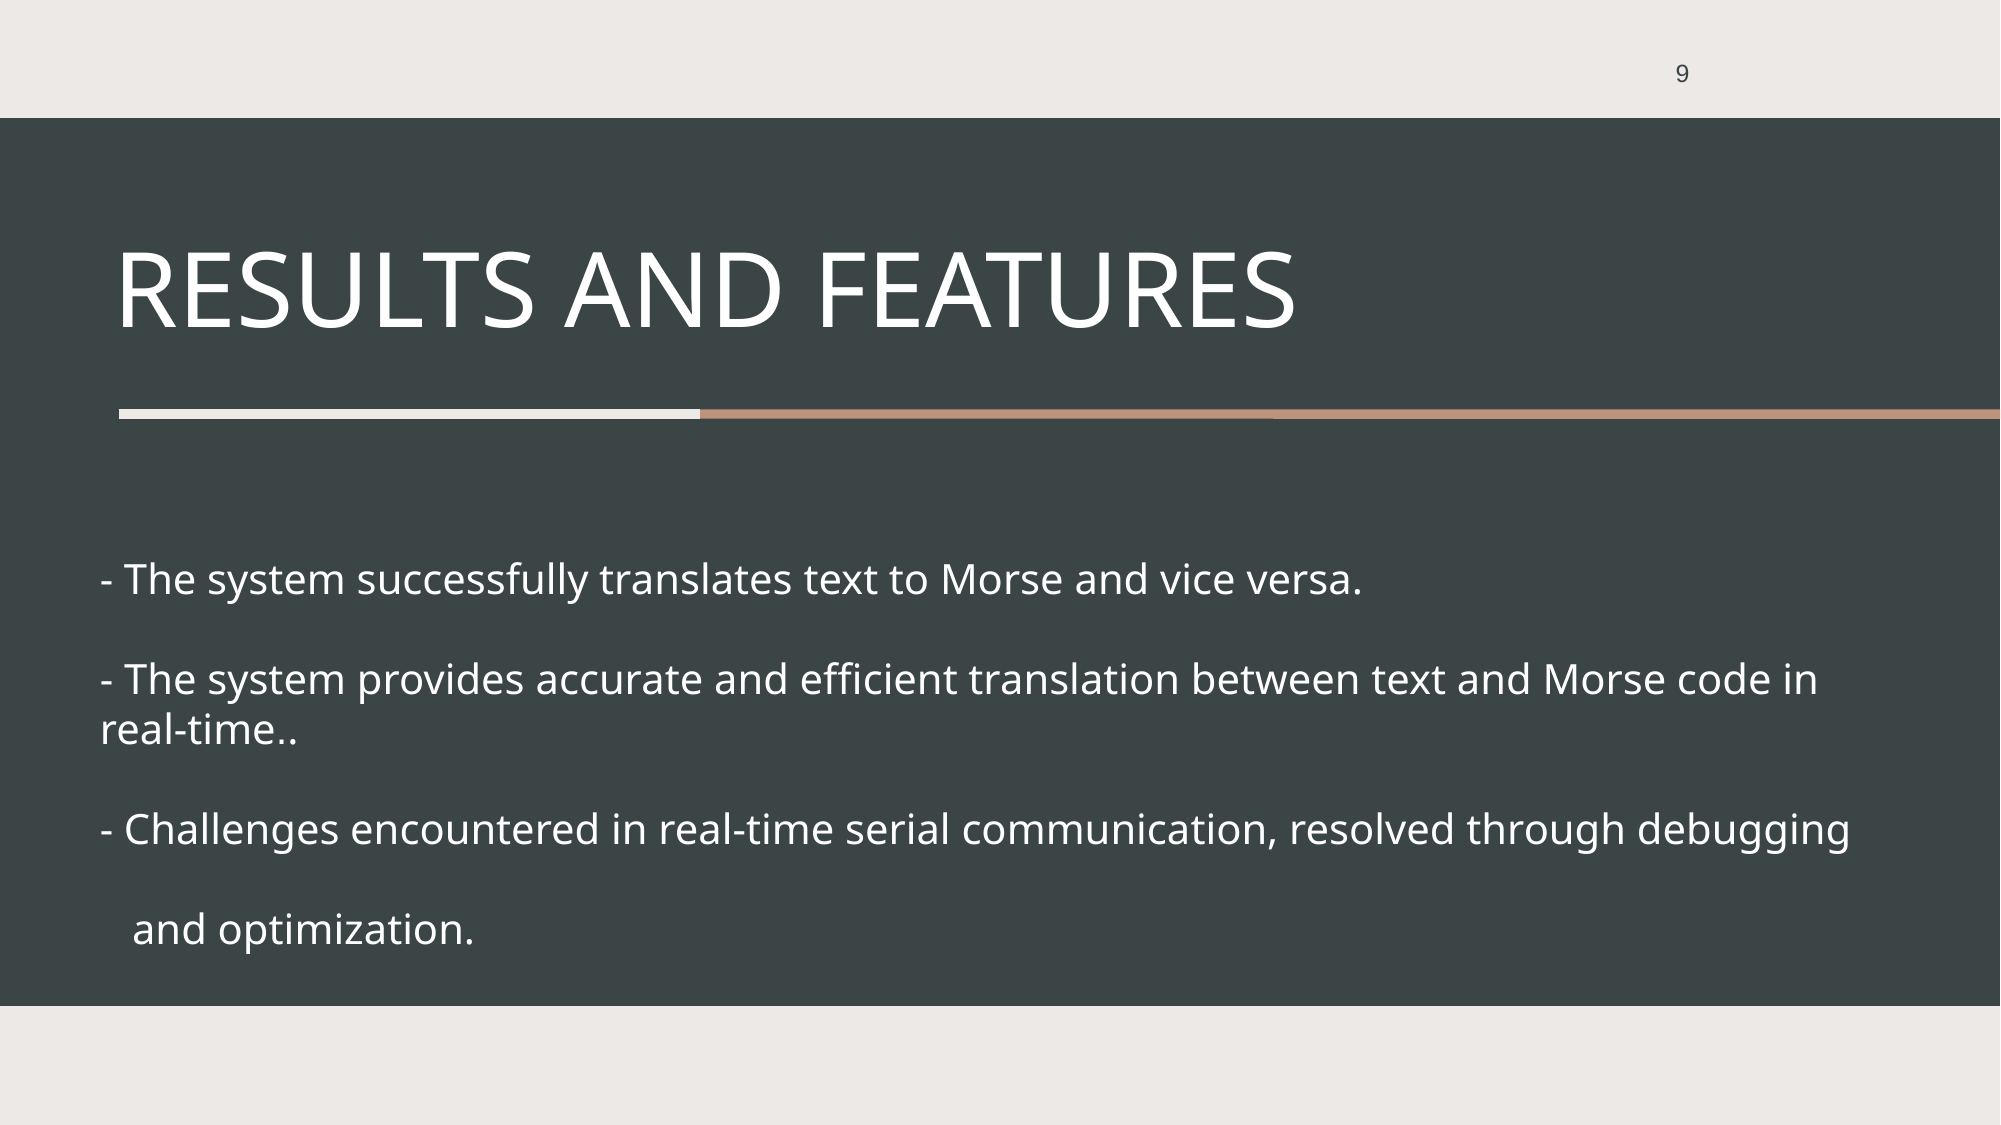

# Results and features
- The system successfully translates text to Morse and vice versa.
- The system provides accurate and efficient translation between text and Morse code in real-time..
- Challenges encountered in real-time serial communication, resolved through debugging
 and optimization.